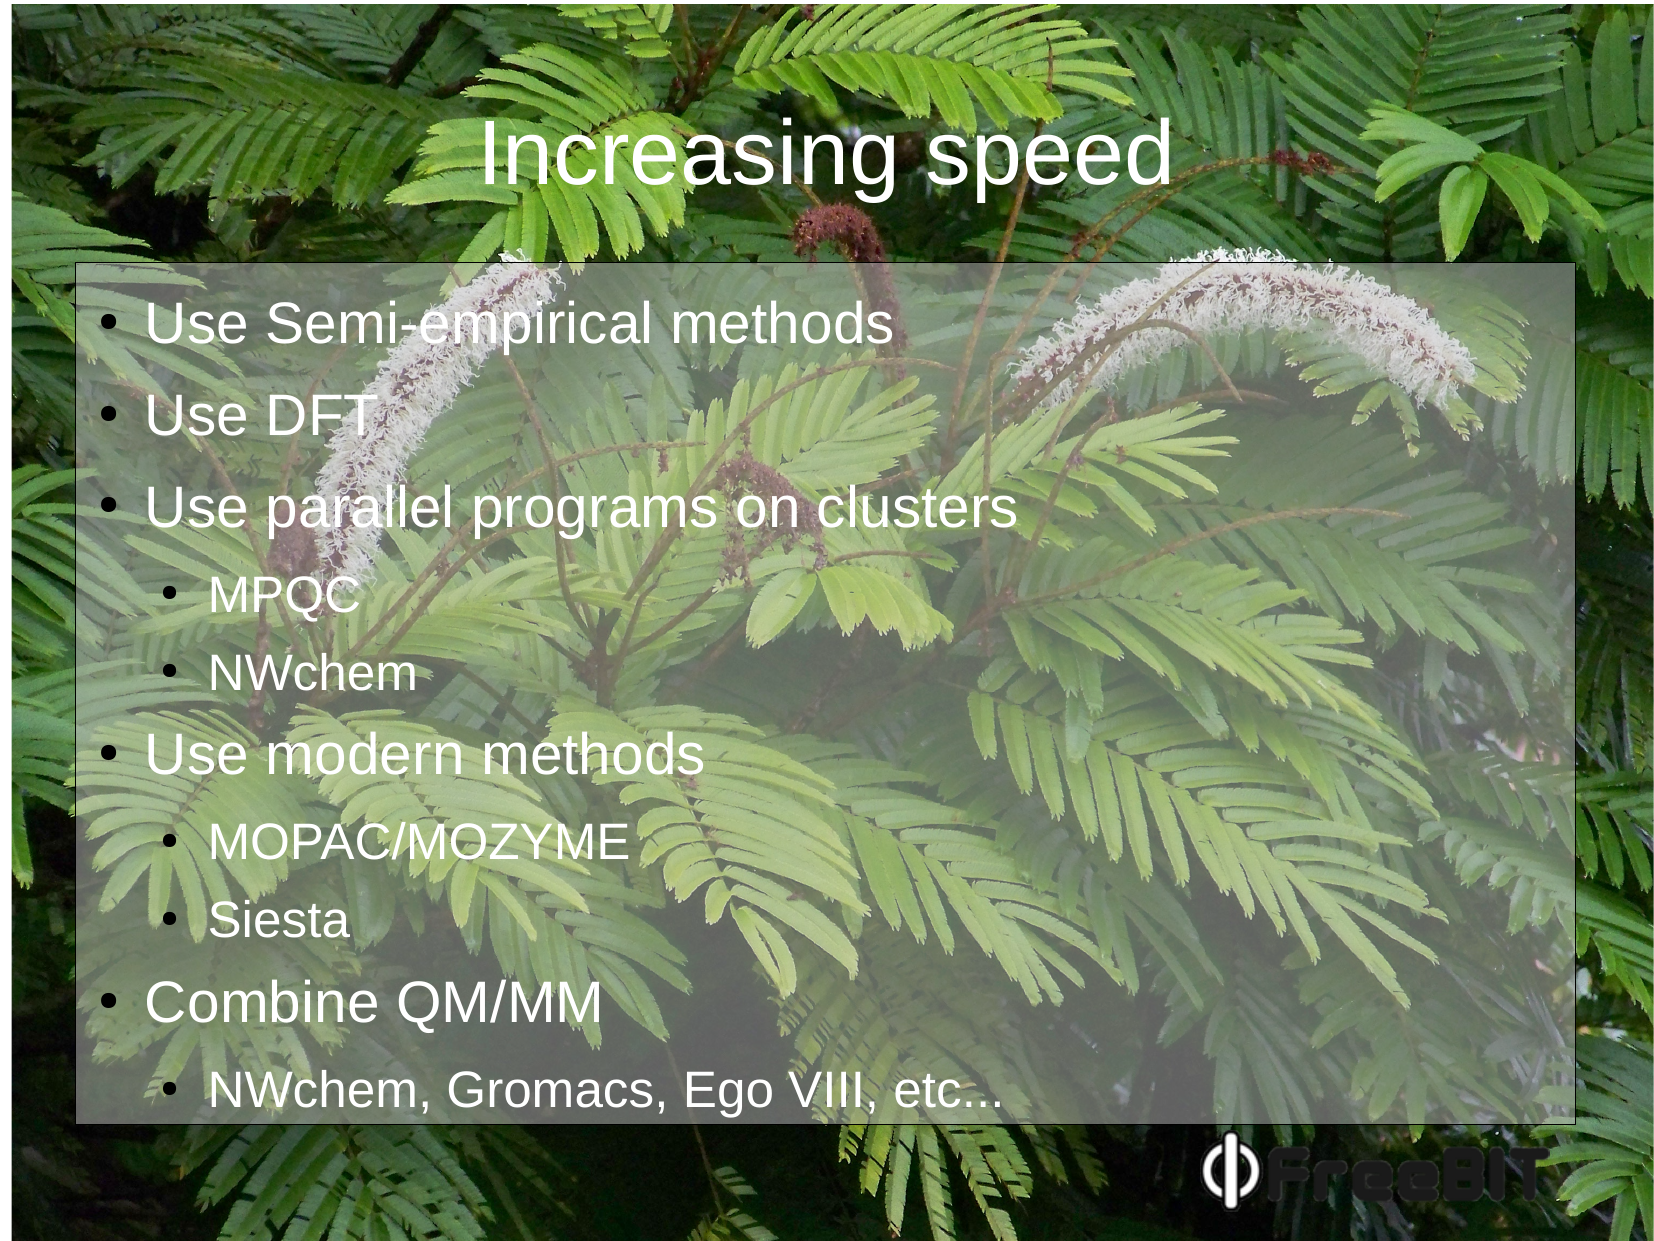

# Increasing speed
Use Semi-empirical methods
Use DFT
Use parallel programs on clusters
MPQC
NWchem
Use modern methods
MOPAC/MOZYME
Siesta
Combine QM/MM
NWchem, Gromacs, Ego VIII, etc...